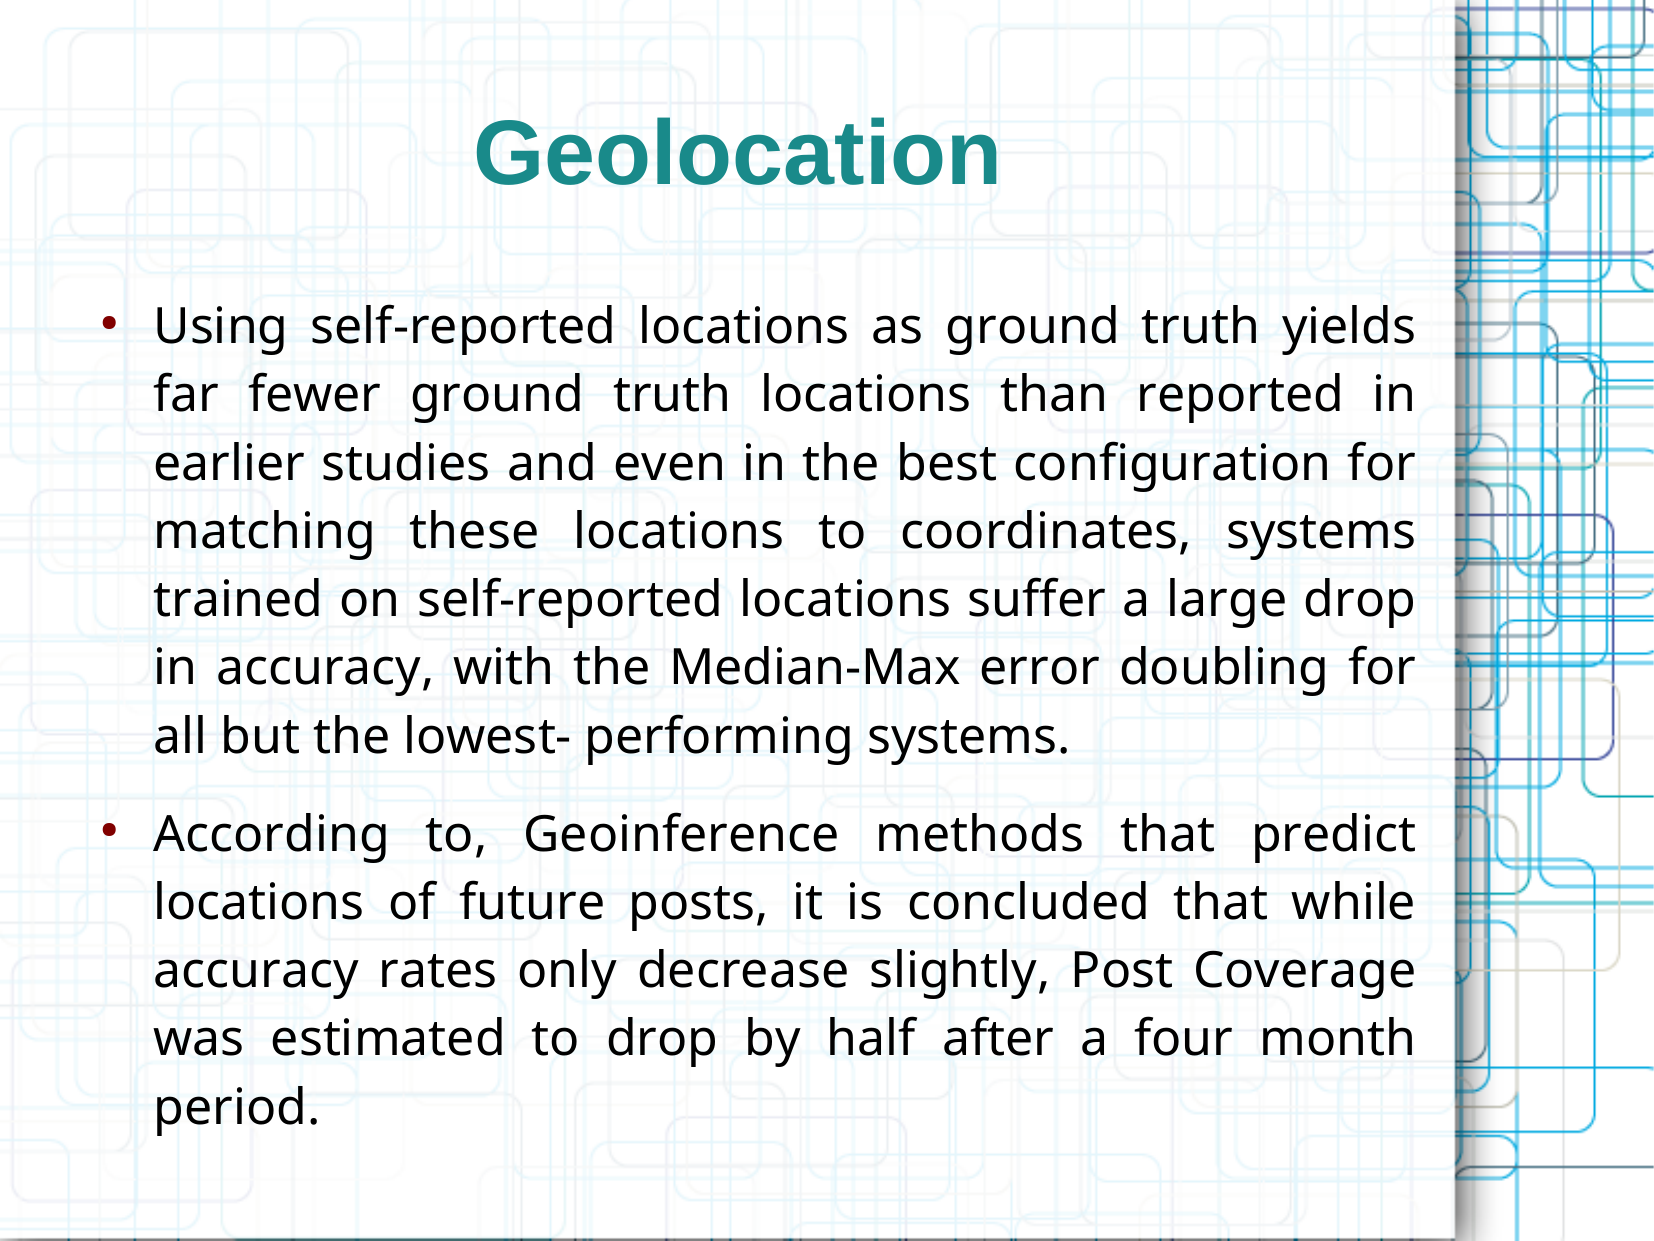

# Geolocation
Using self-reported locations as ground truth yields far fewer ground truth locations than reported in earlier studies and even in the best configuration for matching these locations to coordinates, systems trained on self-reported locations suffer a large drop in accuracy, with the Median-Max error doubling for all but the lowest- performing systems.
According to, Geoinference methods that predict locations of future posts, it is concluded that while accuracy rates only decrease slightly, Post Coverage was estimated to drop by half after a four month period.